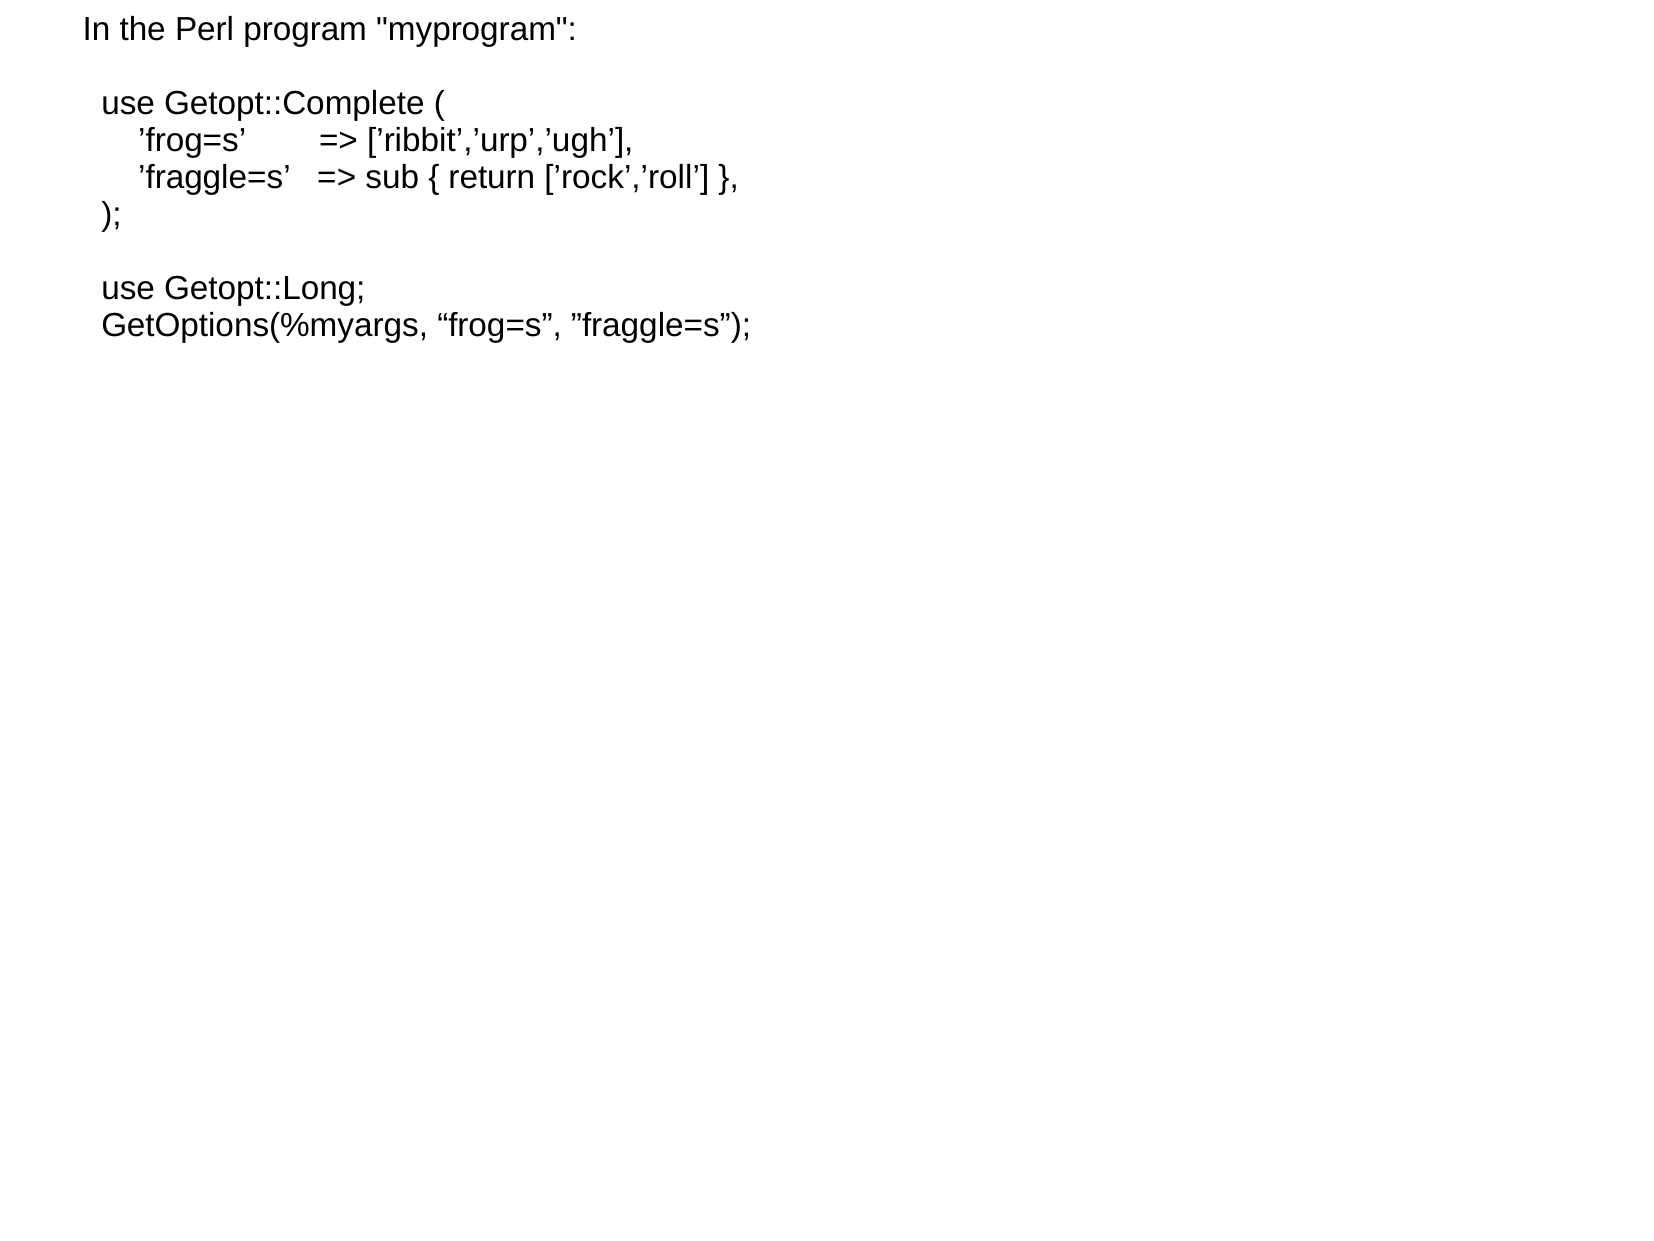

# In the Perl program "myprogram":
 use Getopt::Complete (
 ’frog=s’ => [’ribbit’,’urp’,’ugh’],
 ’fraggle=s’ => sub { return [’rock’,’roll’] },
 );
 use Getopt::Long;
 GetOptions(%myargs, “frog=s”, ”fraggle=s”);